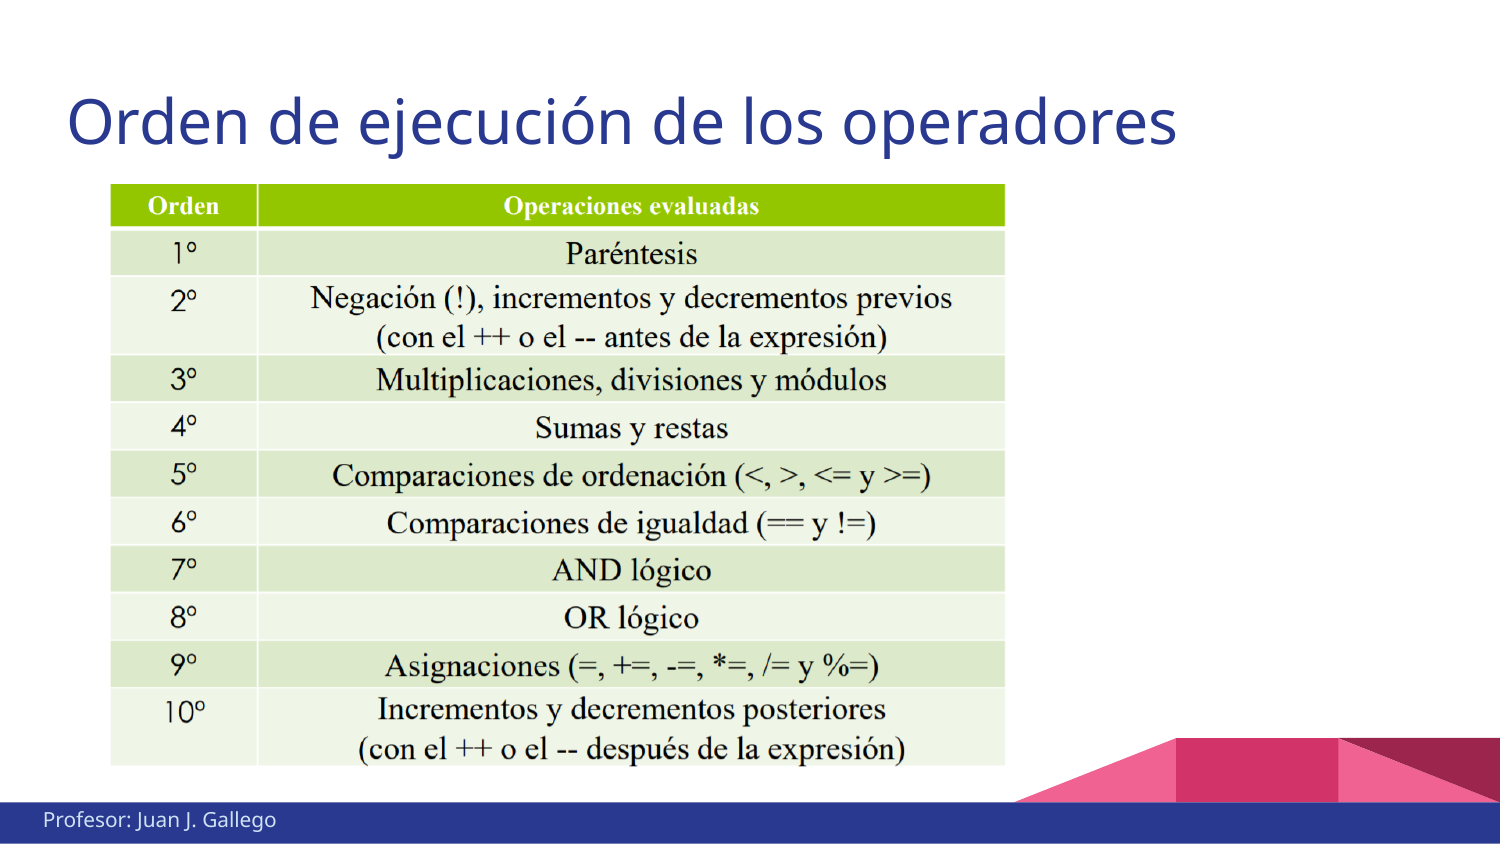

# Orden de ejecución de los operadores